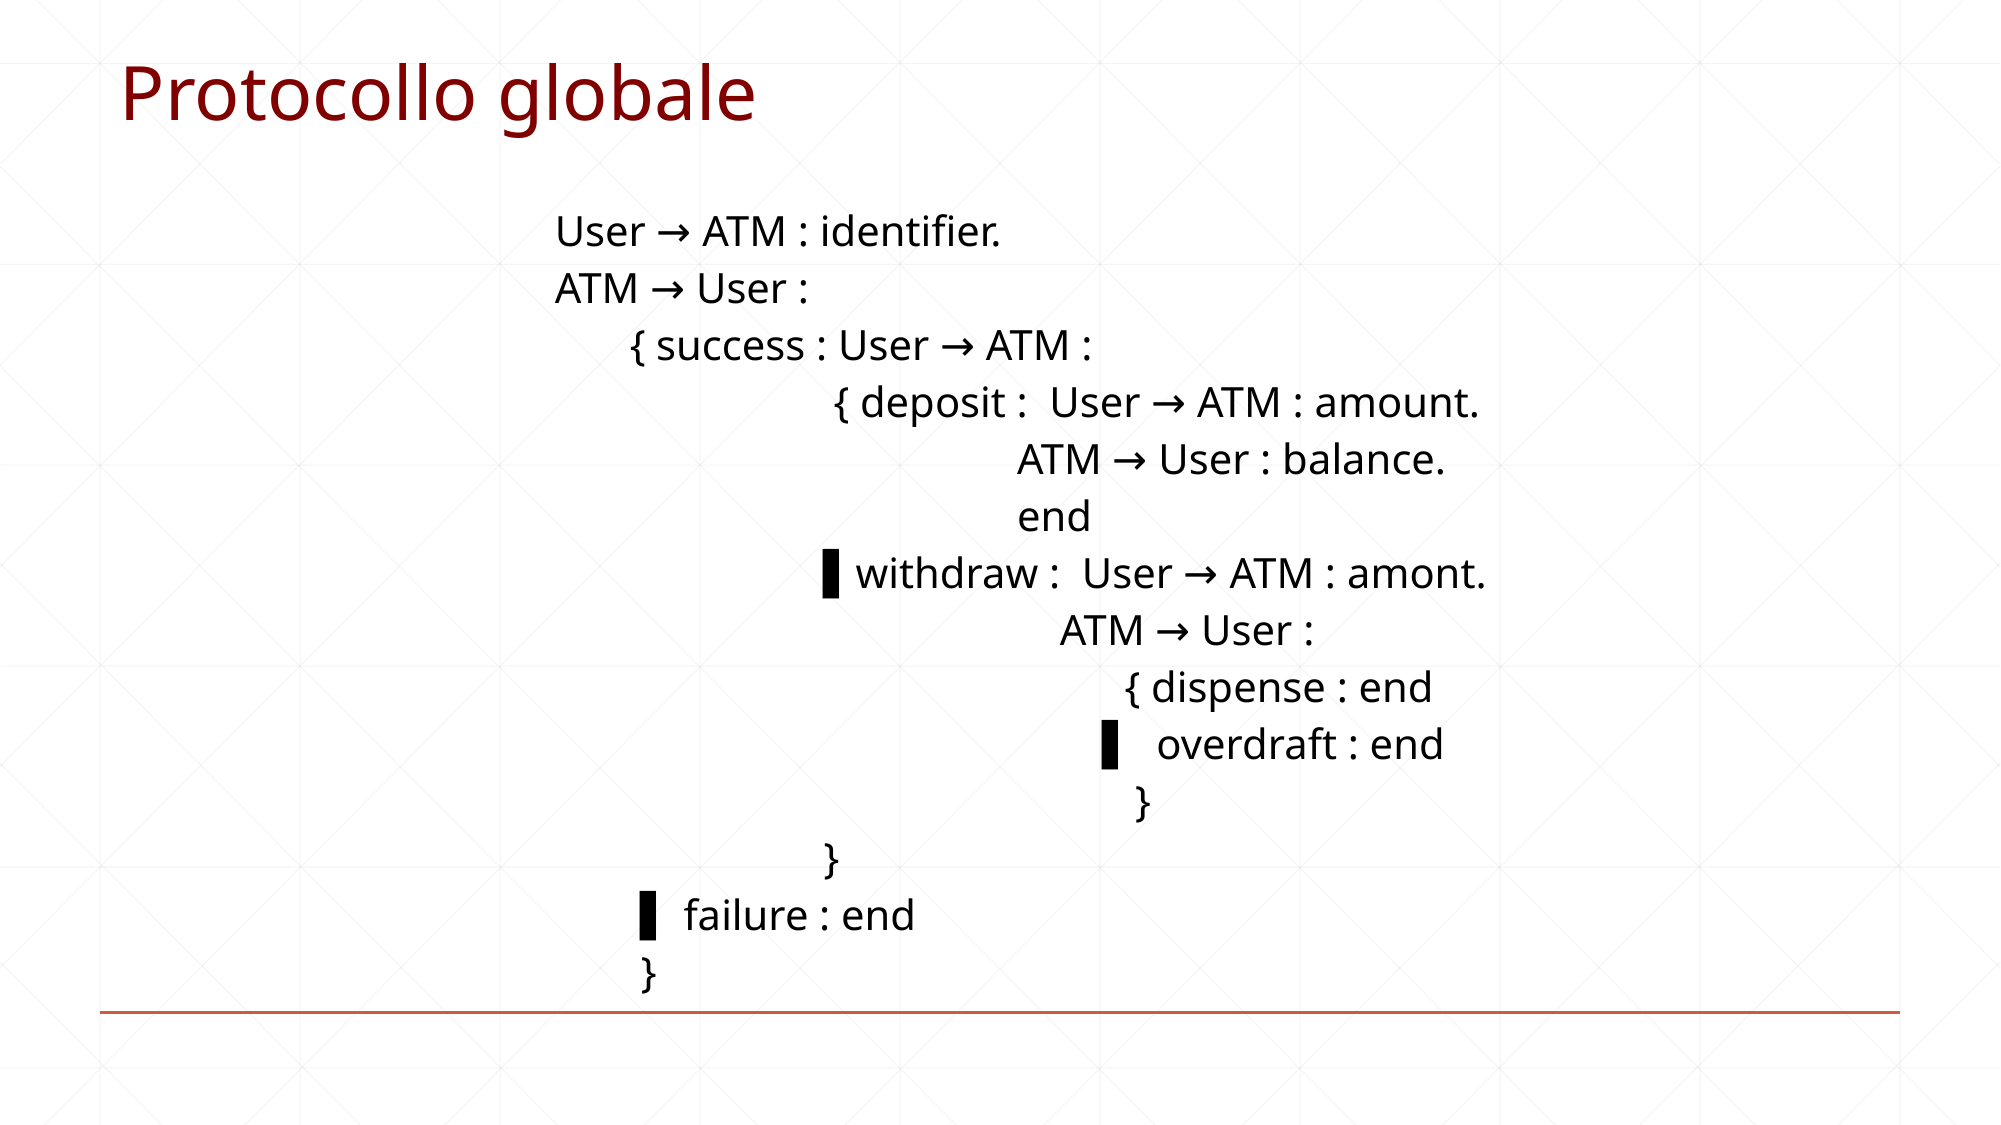

Protocollo globale
User → ATM : identifier.
ATM → User :
	{ success : User → ATM :
			 { deposit : User → ATM : amount.
 ATM → User : balance.
 end
 ▌withdraw : User → ATM : amont.
 ATM → User :
 { dispense : end
 ▌ overdraft : end
 }
 }
 ▌ failure : end
 }